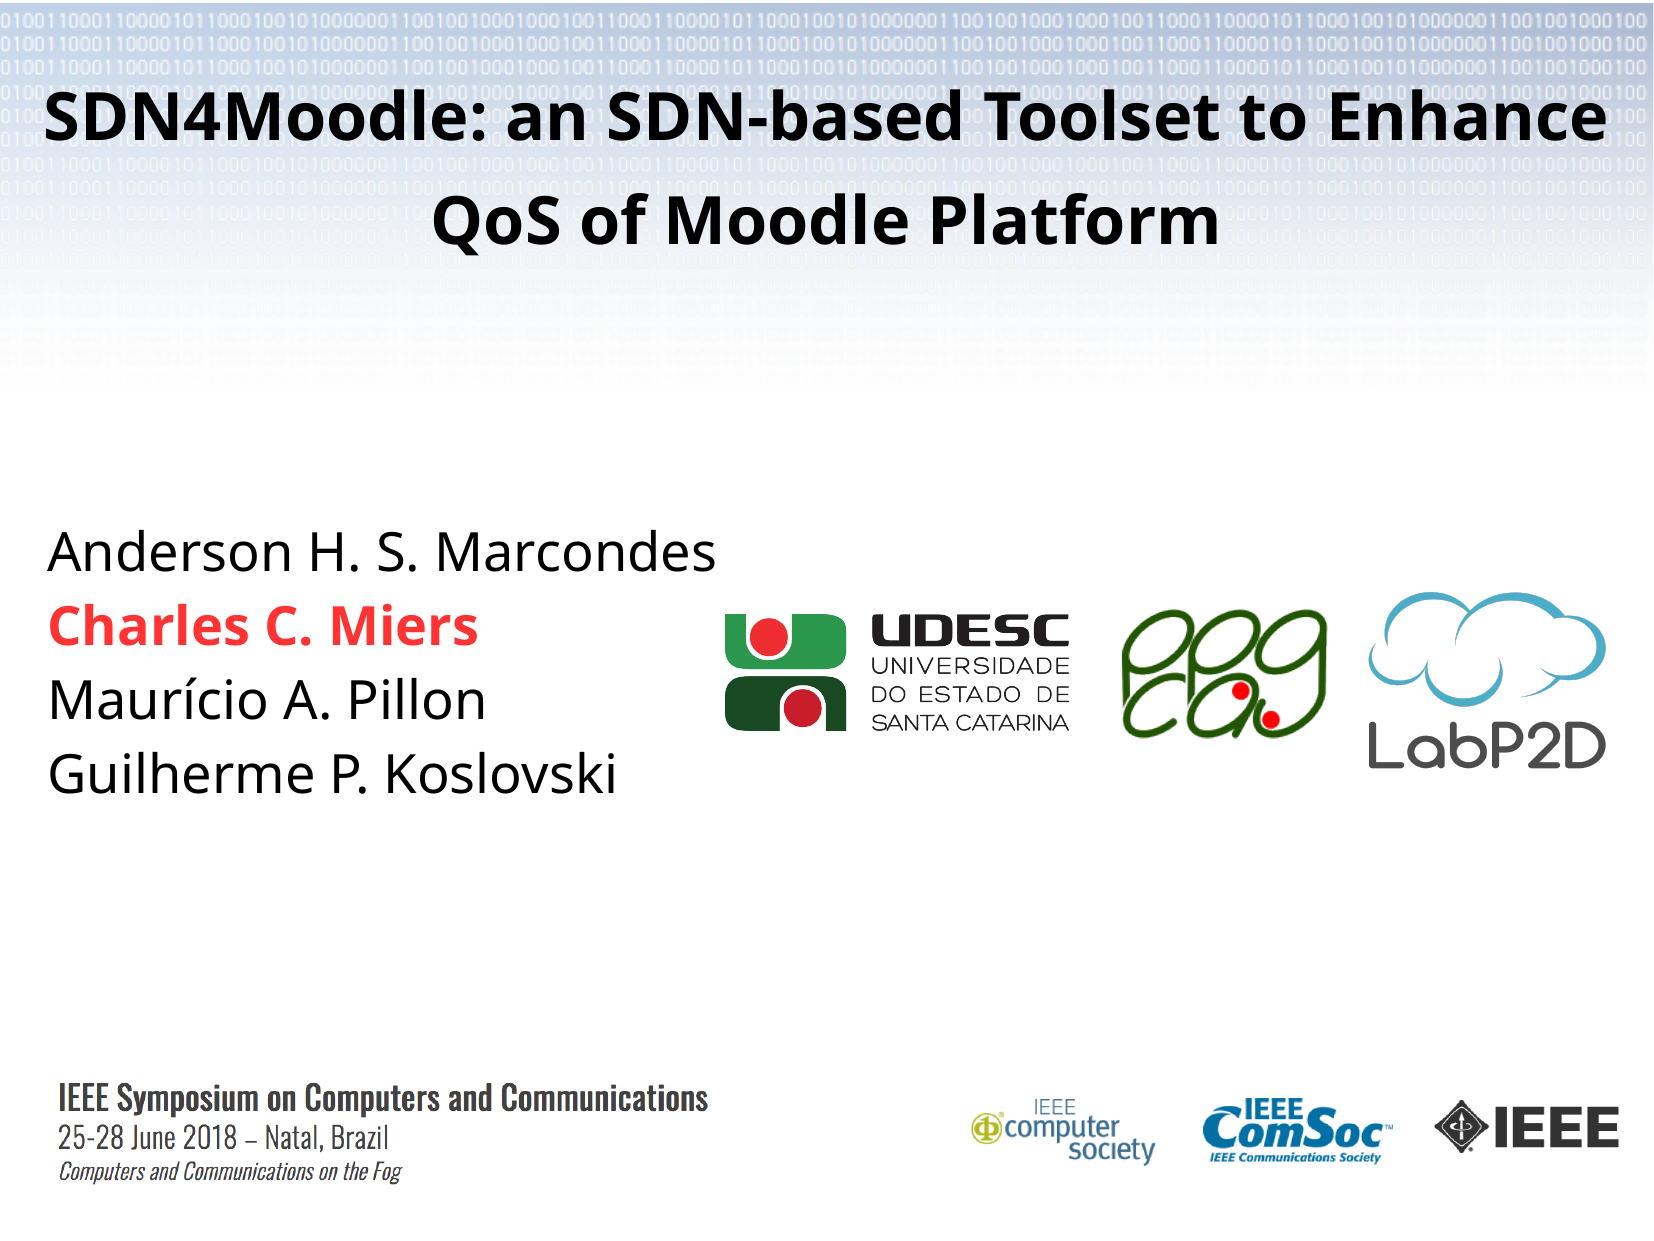

# SDN4Moodle: an SDN-based Toolset to Enhance QoS of Moodle Platform
Anderson H. S. Marcondes
Charles C. Miers
Maurício A. Pillon
Guilherme P. Koslovski